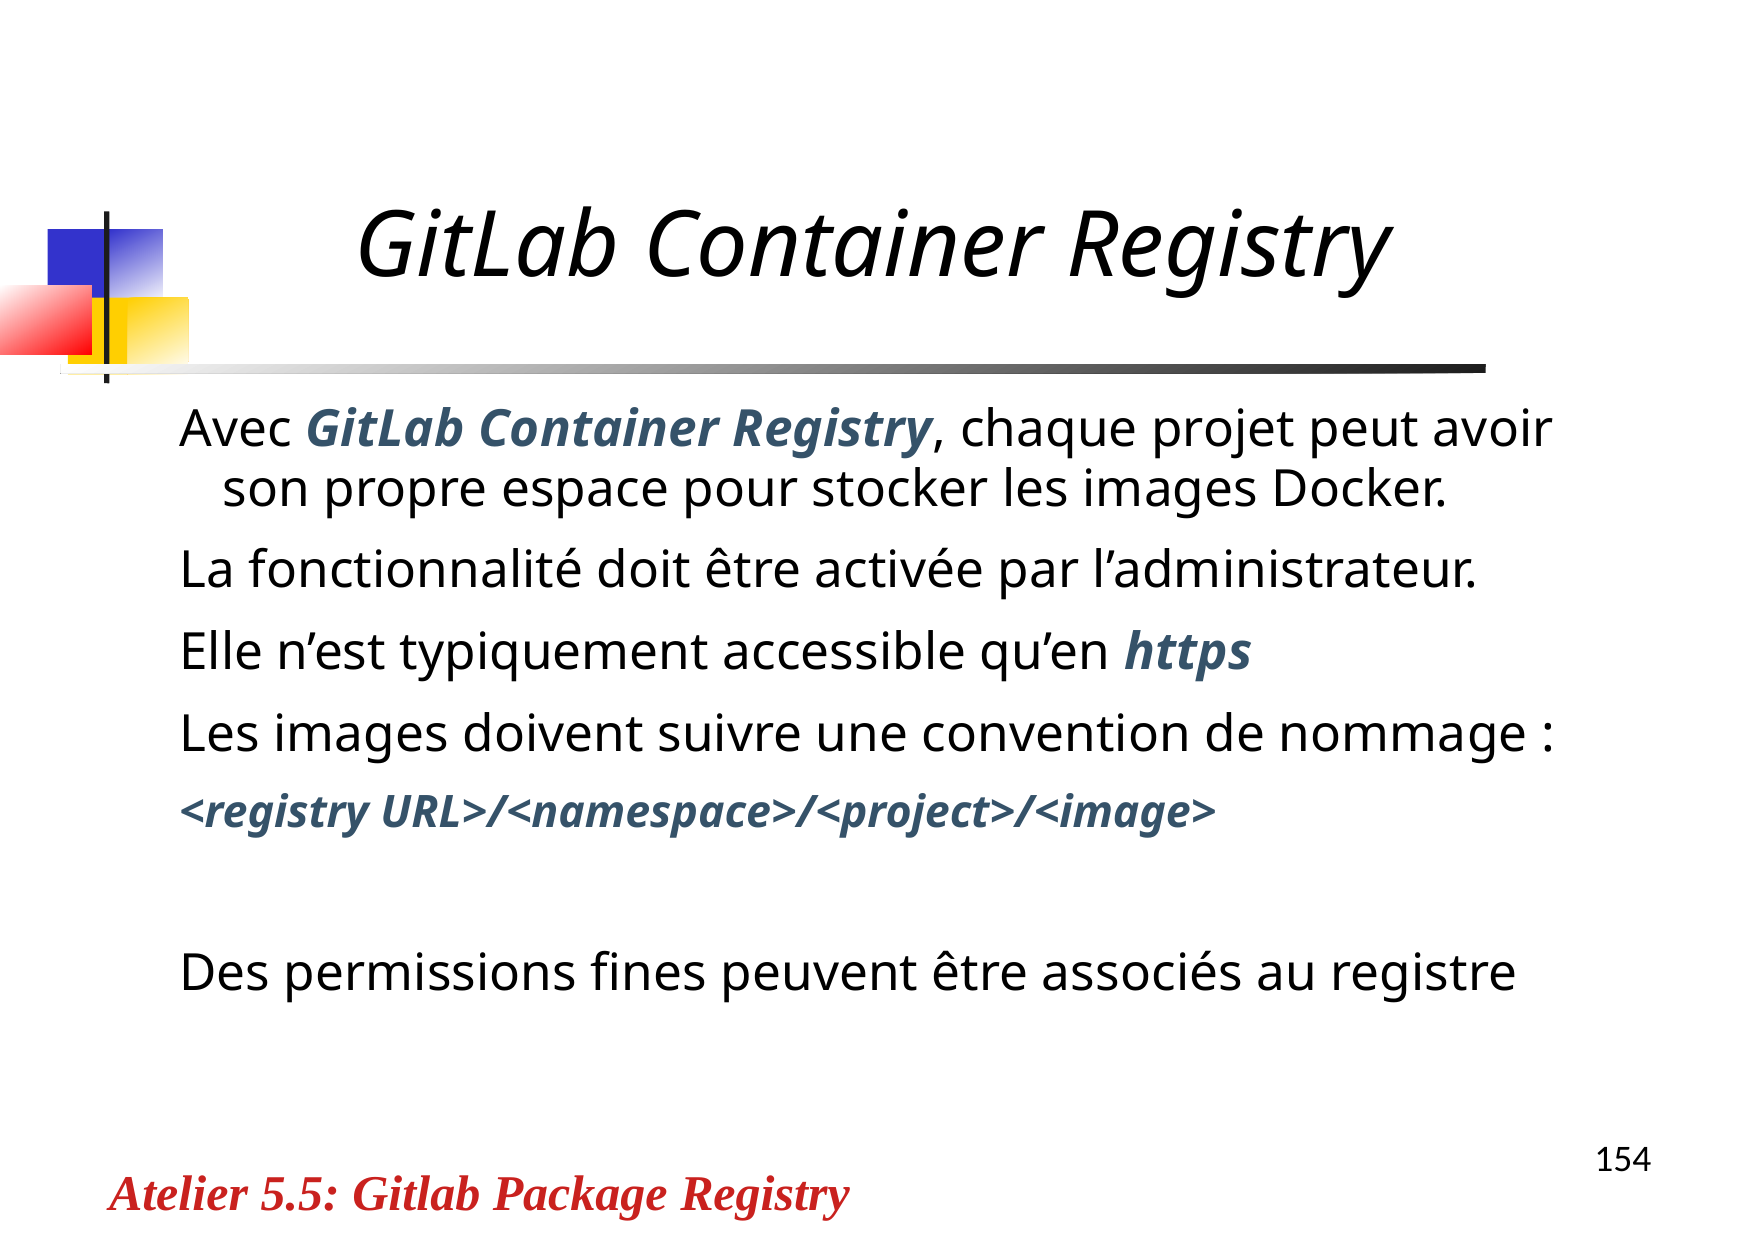

# GitLab Container Registry
Avec GitLab Container Registry, chaque projet peut avoir son propre espace pour stocker les images Docker.
La fonctionnalité doit être activée par l’administrateur.
Elle n’est typiquement accessible qu’en https
Les images doivent suivre une convention de nommage :
<registry URL>/<namespace>/<project>/<image>
Des permissions fines peuvent être associés au registre
Atelier 5.5: Gitlab Package Registry